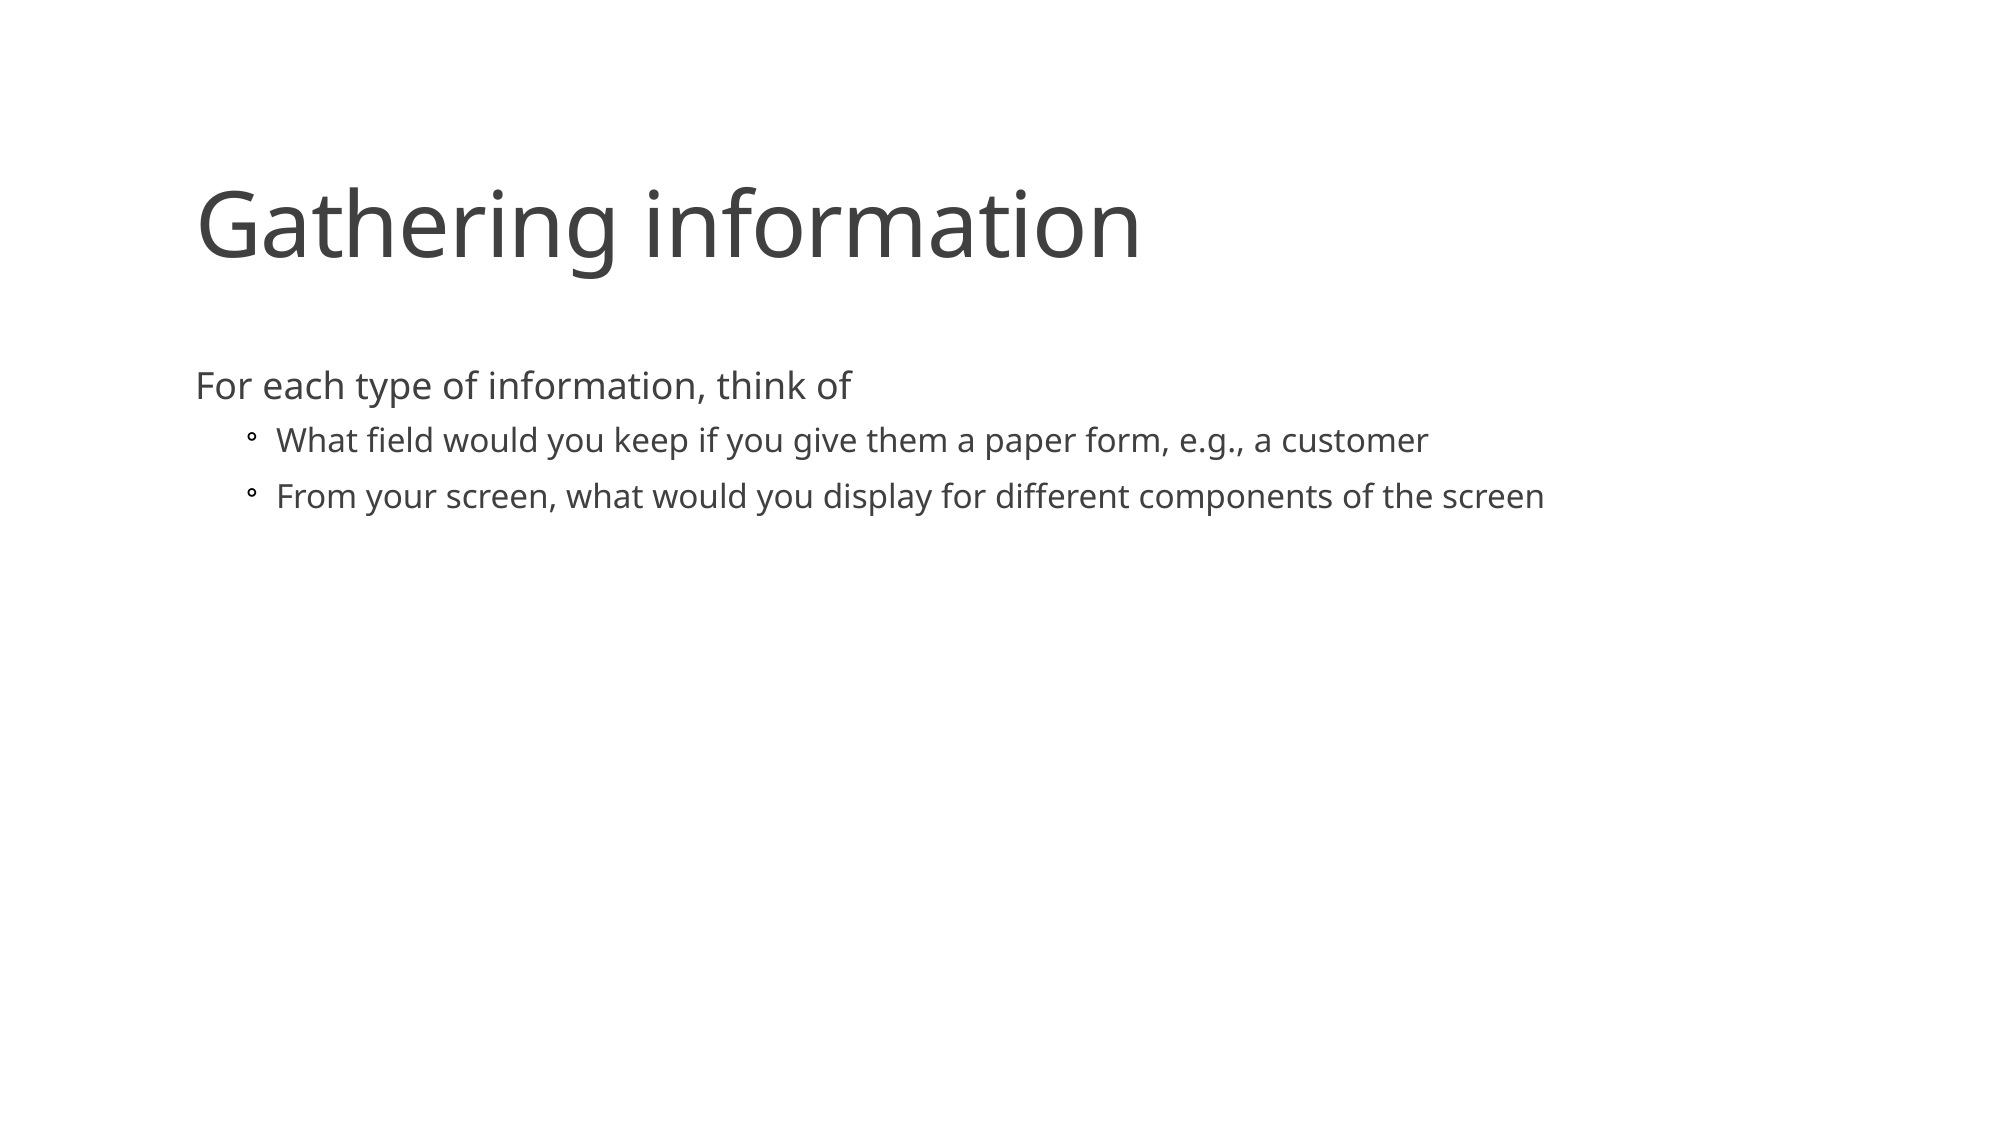

# Gathering information
For each type of information, think of
What field would you keep if you give them a paper form, e.g., a customer
From your screen, what would you display for different components of the screen